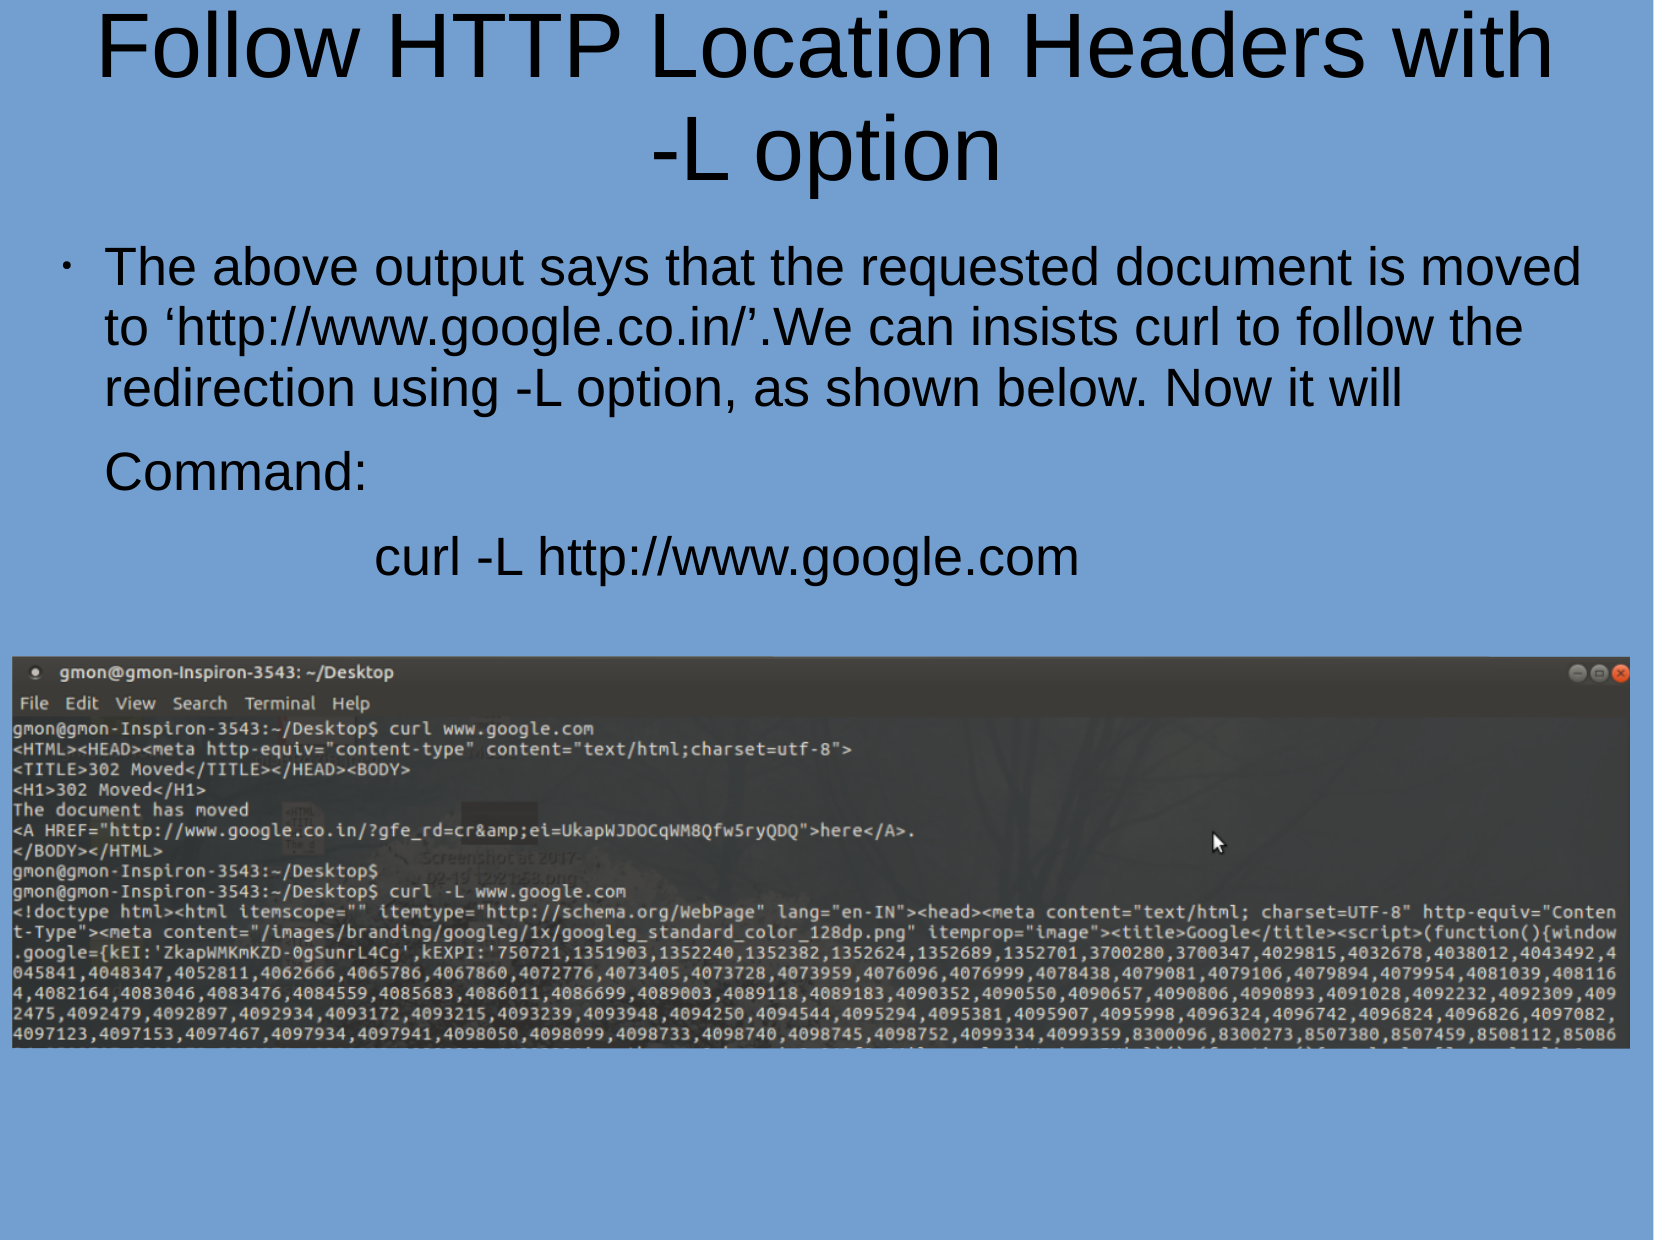

# Follow HTTP Location Headers with -L option
The above output says that the requested document is moved to ‘http://www.google.co.in/’.We can insists curl to follow the redirection using -L option, as shown below. Now it will
Command:
 curl -L http://www.google.com